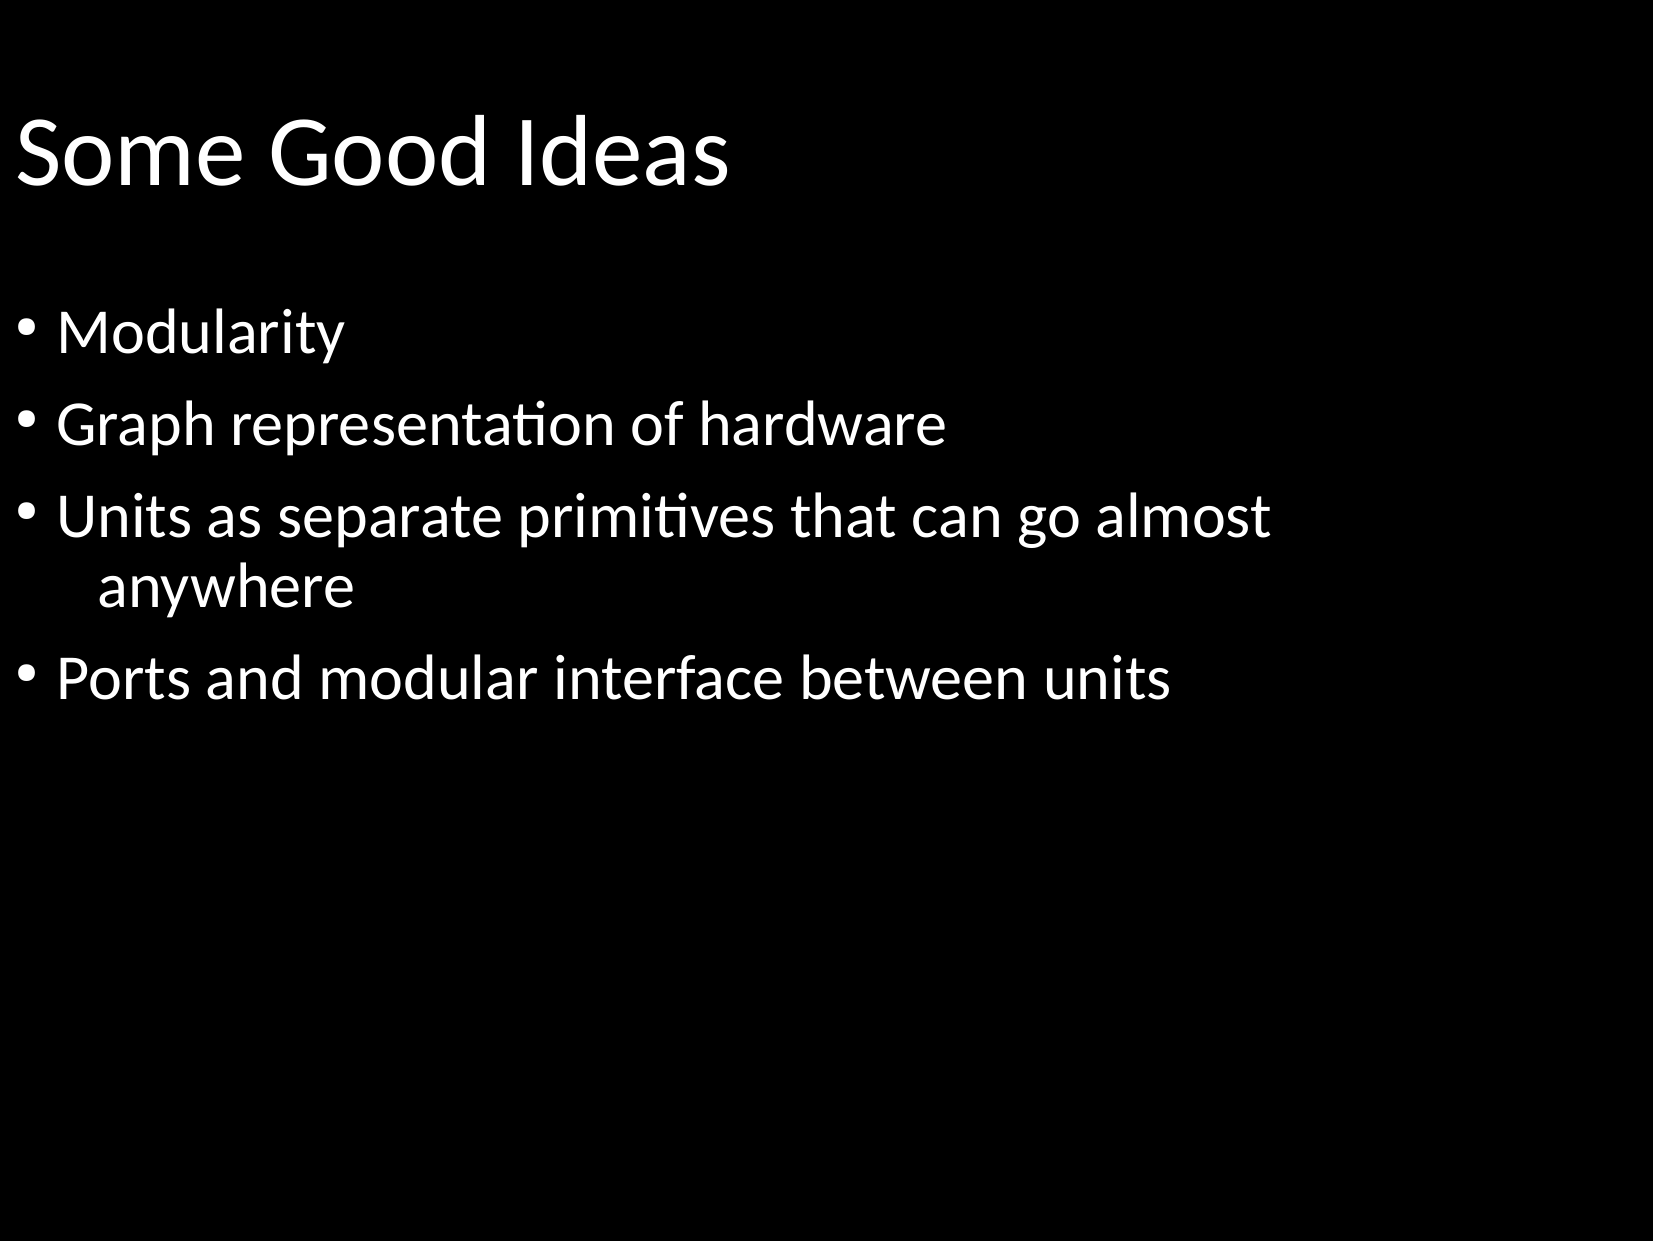

# Some Good Ideas
Modularity
Graph representation of hardware
Units as separate primitives that can go almost anywhere
Ports and modular interface between units